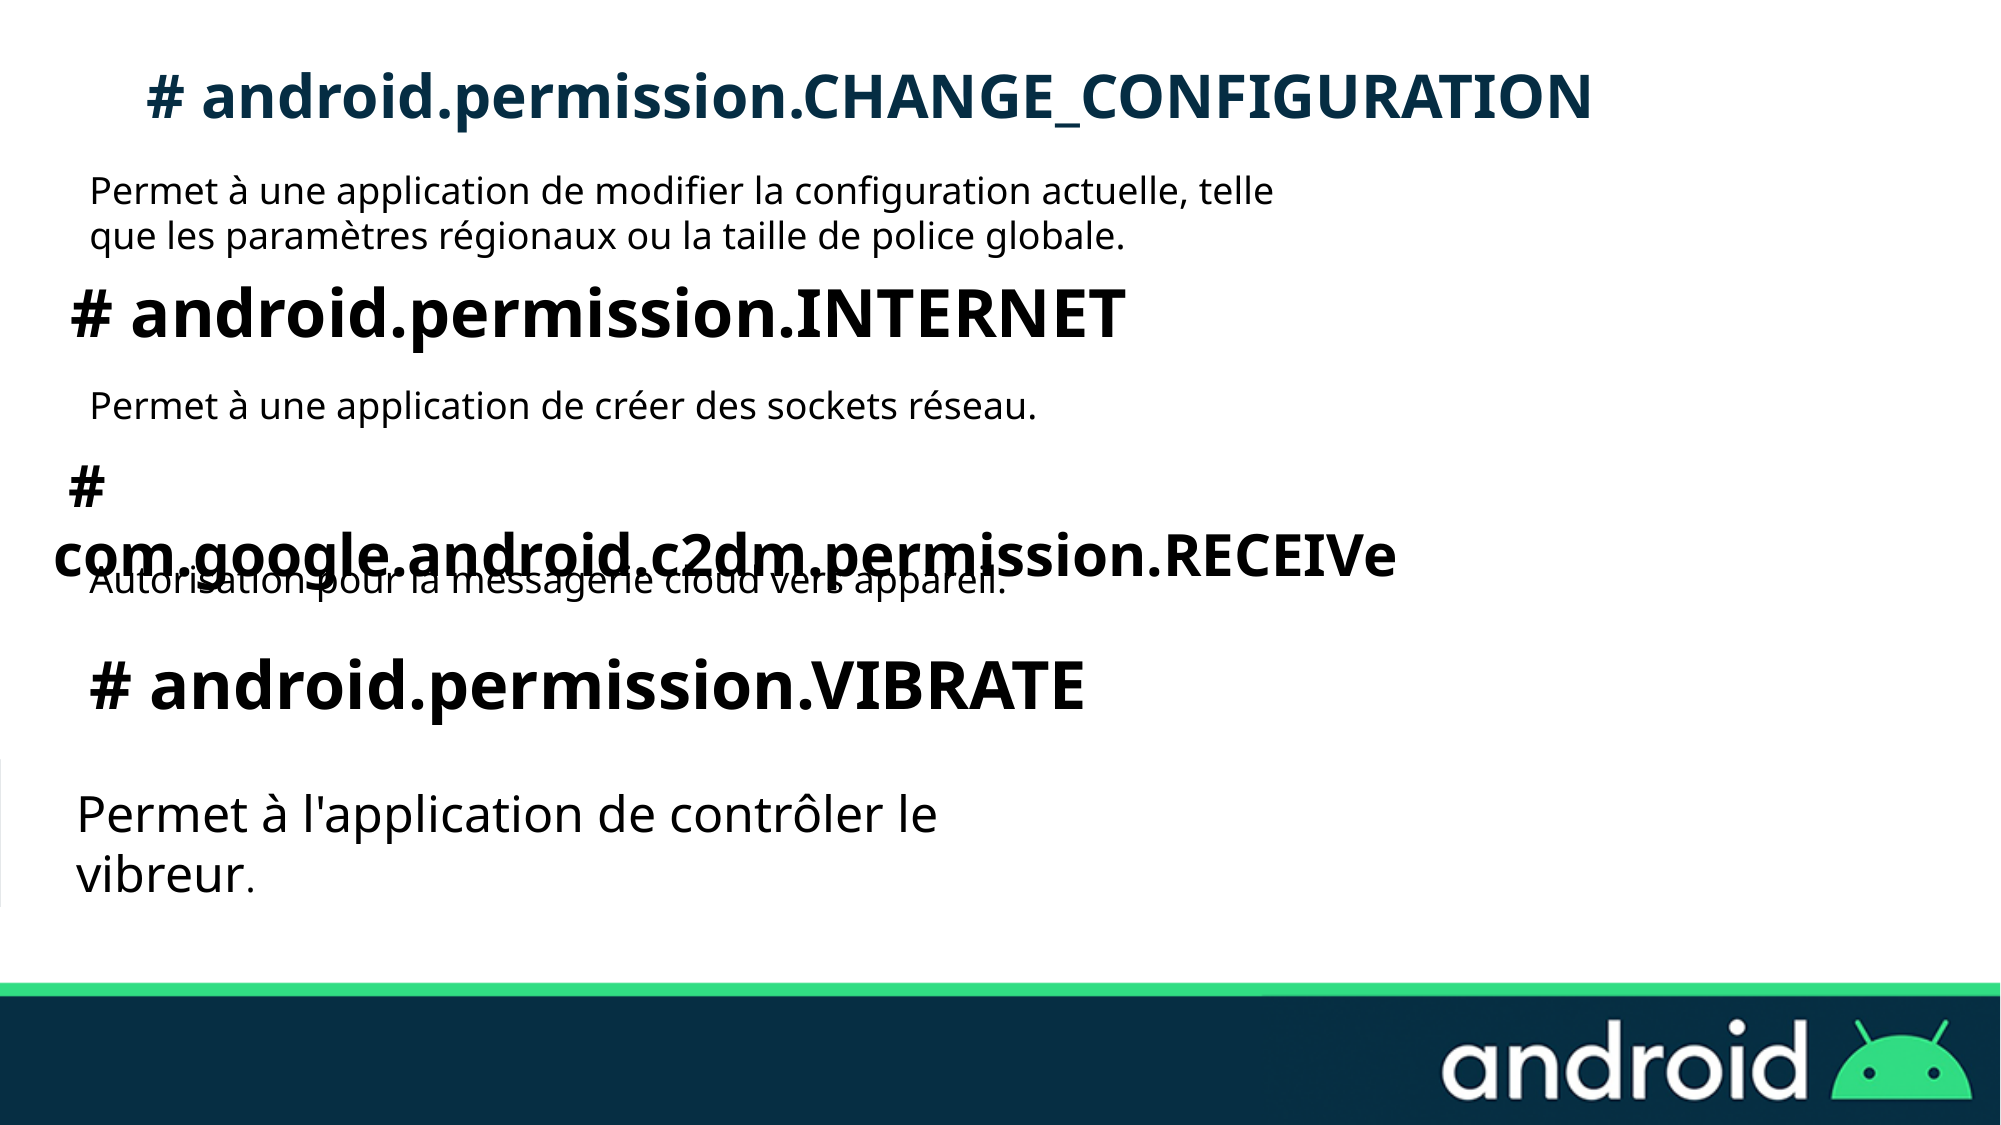

# # android.permission.CHANGE_CONFIGURATION
Permet à une application de modifier la configuration actuelle, telle que les paramètres régionaux ou la taille de police globale.
 # android.permission.INTERNET
Permet à une application de créer des sockets réseau.
 # com.google.android.c2dm.permission.RECEIVe
Autorisation pour la messagerie cloud vers appareil.
# android.permission.VIBRATE
Permet à l'application de contrôler le vibreur.